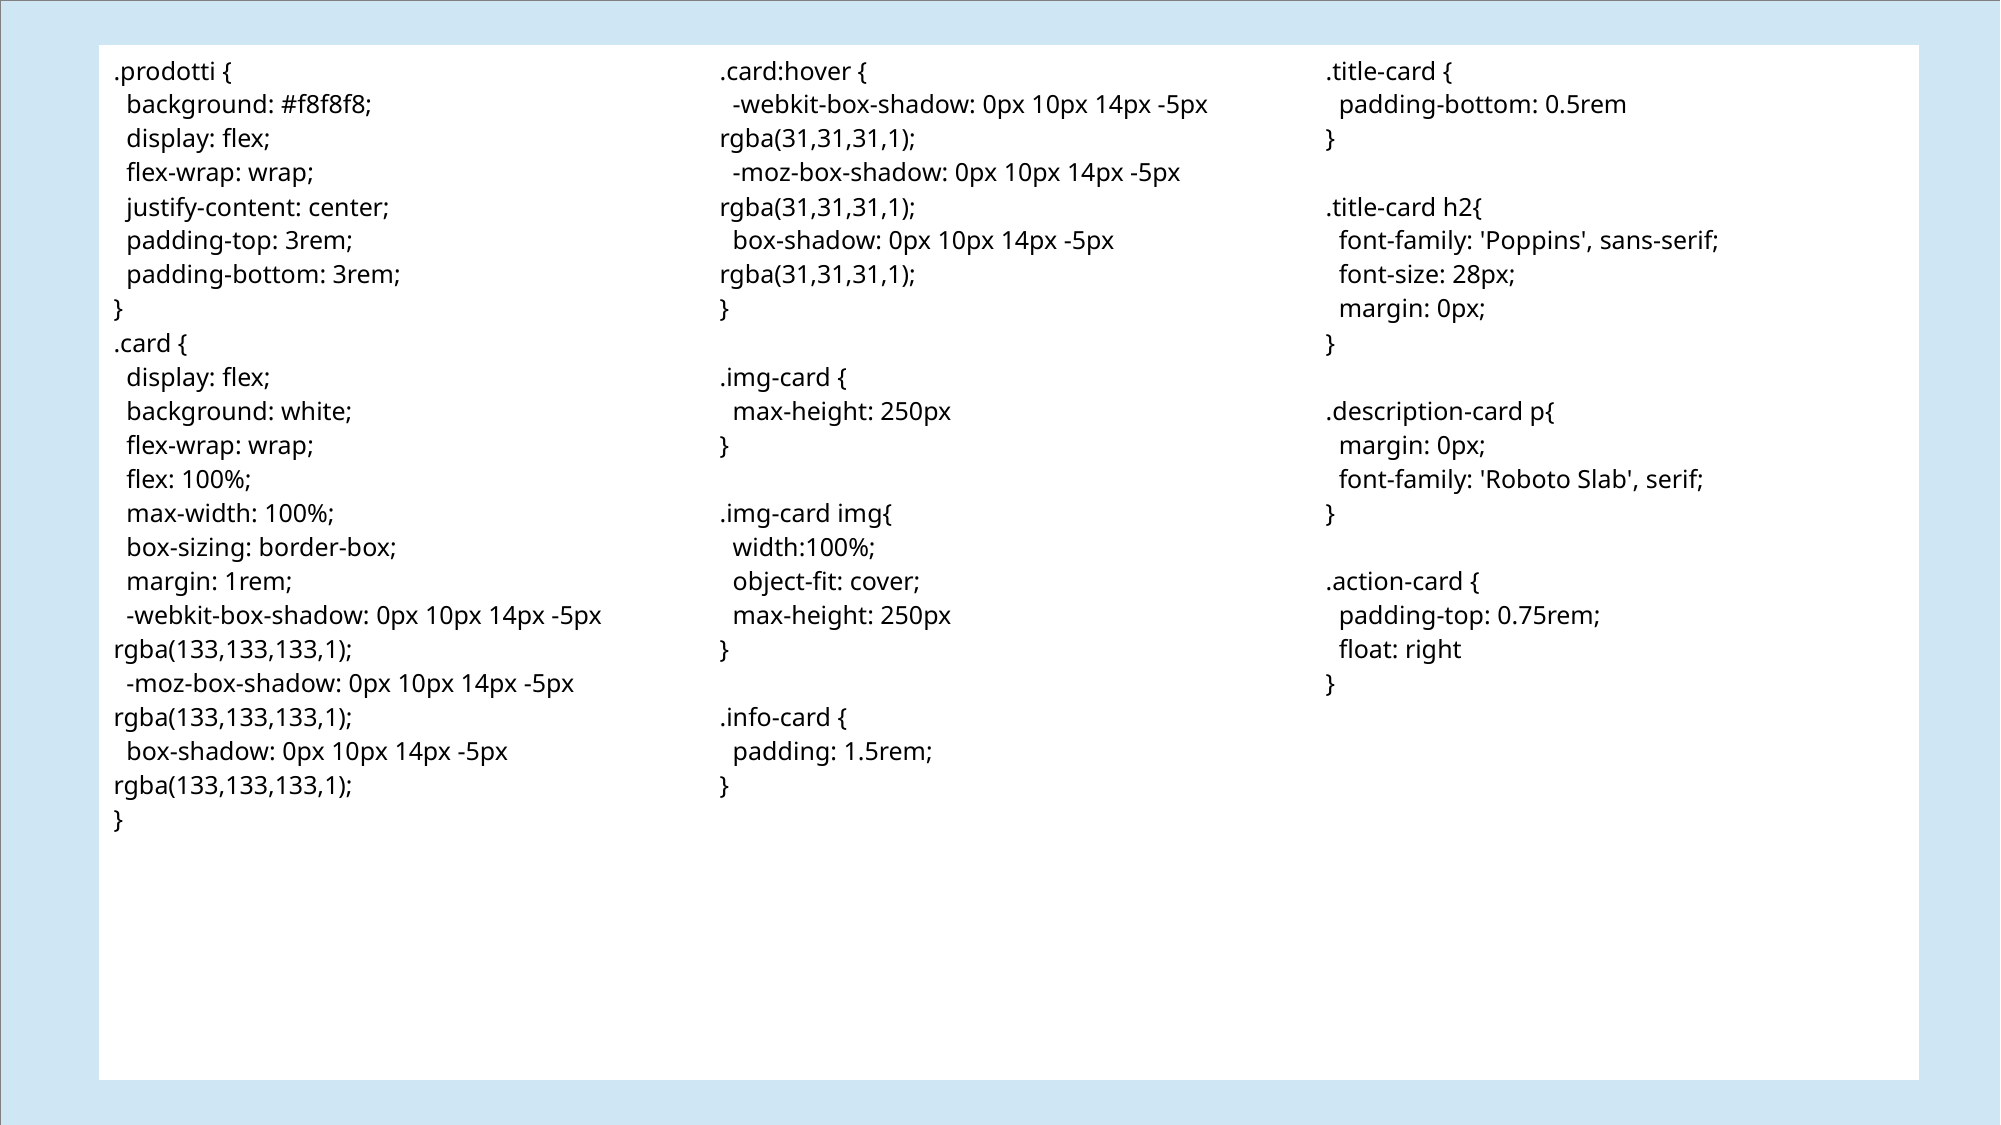

| .prodotti { background: #f8f8f8; display: flex; flex-wrap: wrap; justify-content: center; padding-top: 3rem; padding-bottom: 3rem; } .card { display: flex; background: white; flex-wrap: wrap; flex: 100%; max-width: 100%; box-sizing: border-box; margin: 1rem; -webkit-box-shadow: 0px 10px 14px -5px rgba(133,133,133,1); -moz-box-shadow: 0px 10px 14px -5px rgba(133,133,133,1); box-shadow: 0px 10px 14px -5px rgba(133,133,133,1); } | .card:hover { -webkit-box-shadow: 0px 10px 14px -5px rgba(31,31,31,1); -moz-box-shadow: 0px 10px 14px -5px rgba(31,31,31,1); box-shadow: 0px 10px 14px -5px rgba(31,31,31,1); } .img-card { max-height: 250px } .img-card img{ width:100%; object-fit: cover; max-height: 250px } .info-card { padding: 1.5rem; } | .title-card { padding-bottom: 0.5rem } .title-card h2{ font-family: 'Poppins', sans-serif; font-size: 28px; margin: 0px; } .description-card p{ margin: 0px; font-family: 'Roboto Slab', serif; } .action-card { padding-top: 0.75rem; float: right } |
| --- | --- | --- |